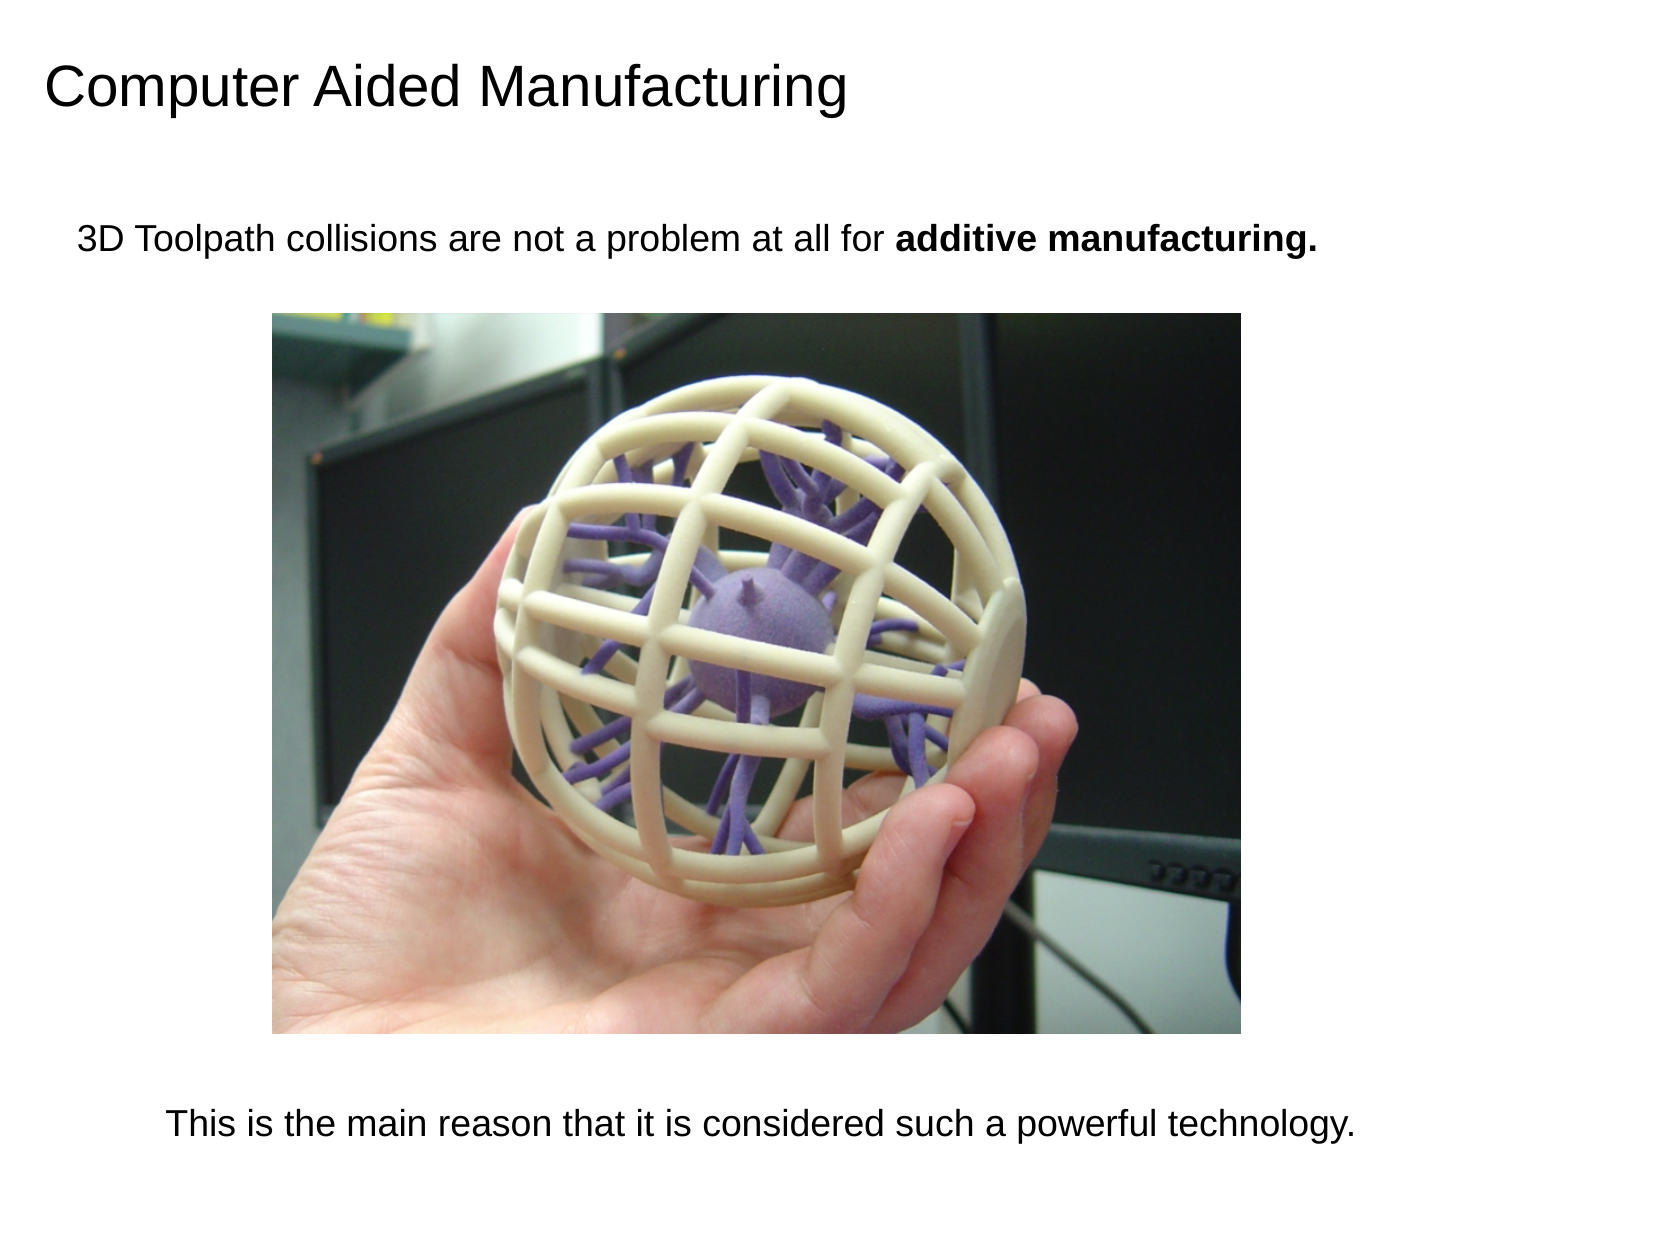

Computer Aided Manufacturing
3D Toolpath collisions are not a problem at all for additive manufacturing.
This is the main reason that it is considered such a powerful technology.